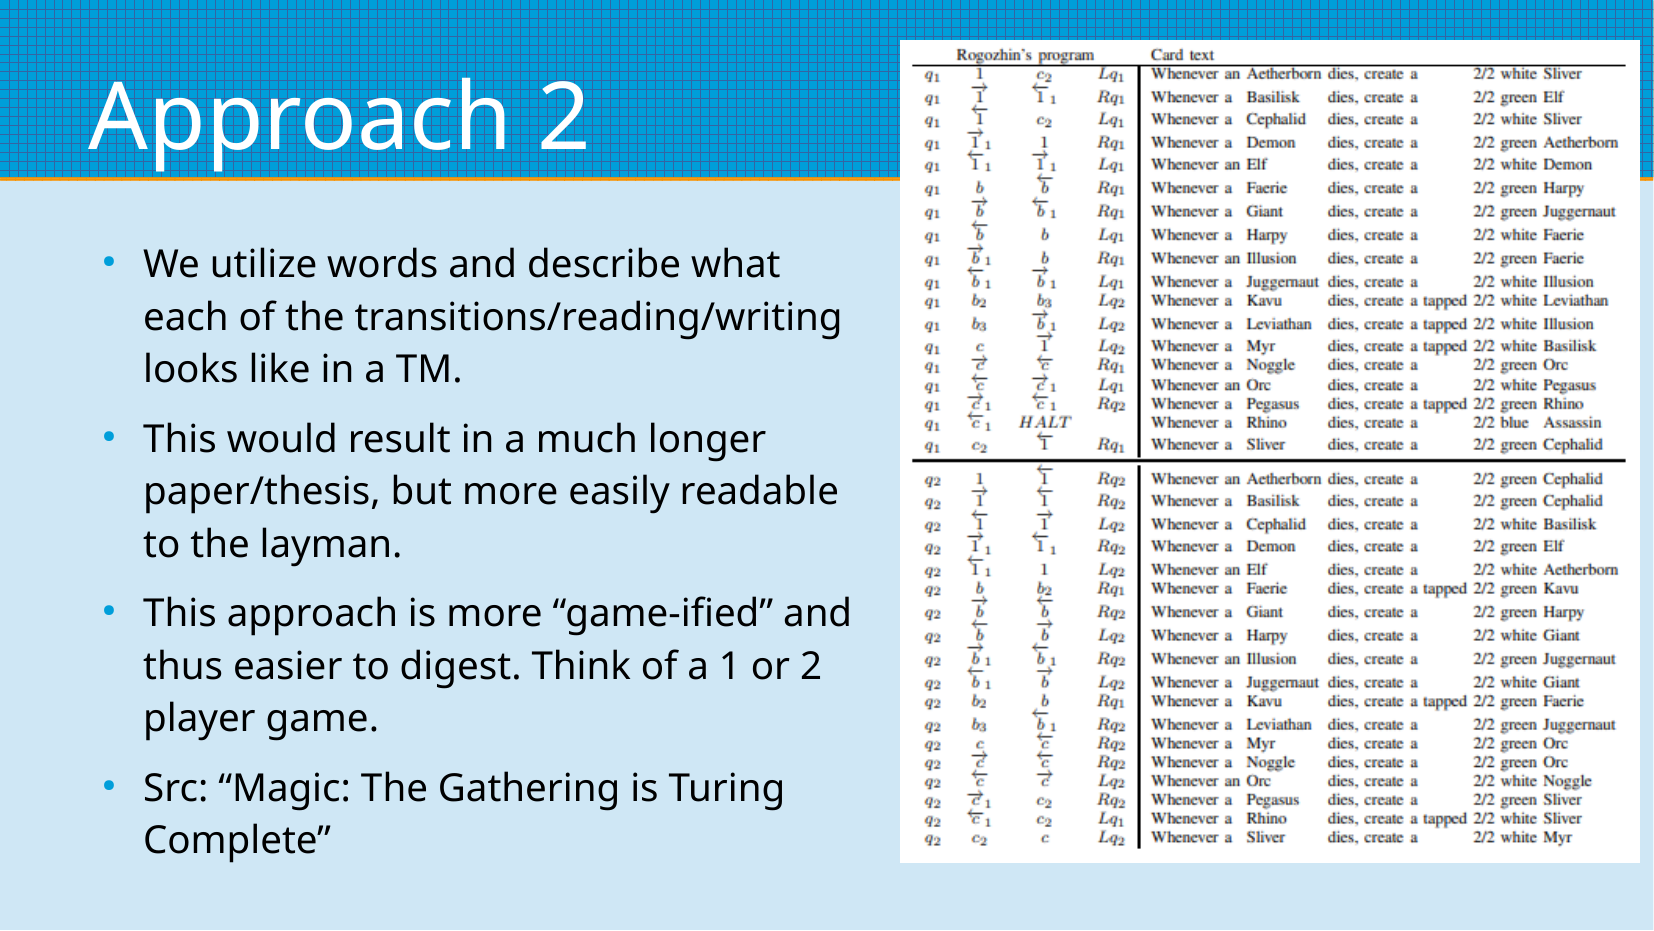

# Approach 2
We utilize words and describe what each of the transitions/reading/writing looks like in a TM.
This would result in a much longer paper/thesis, but more easily readable to the layman.
This approach is more “game-ified” and thus easier to digest. Think of a 1 or 2 player game.
Src: “Magic: The Gathering is Turing Complete”